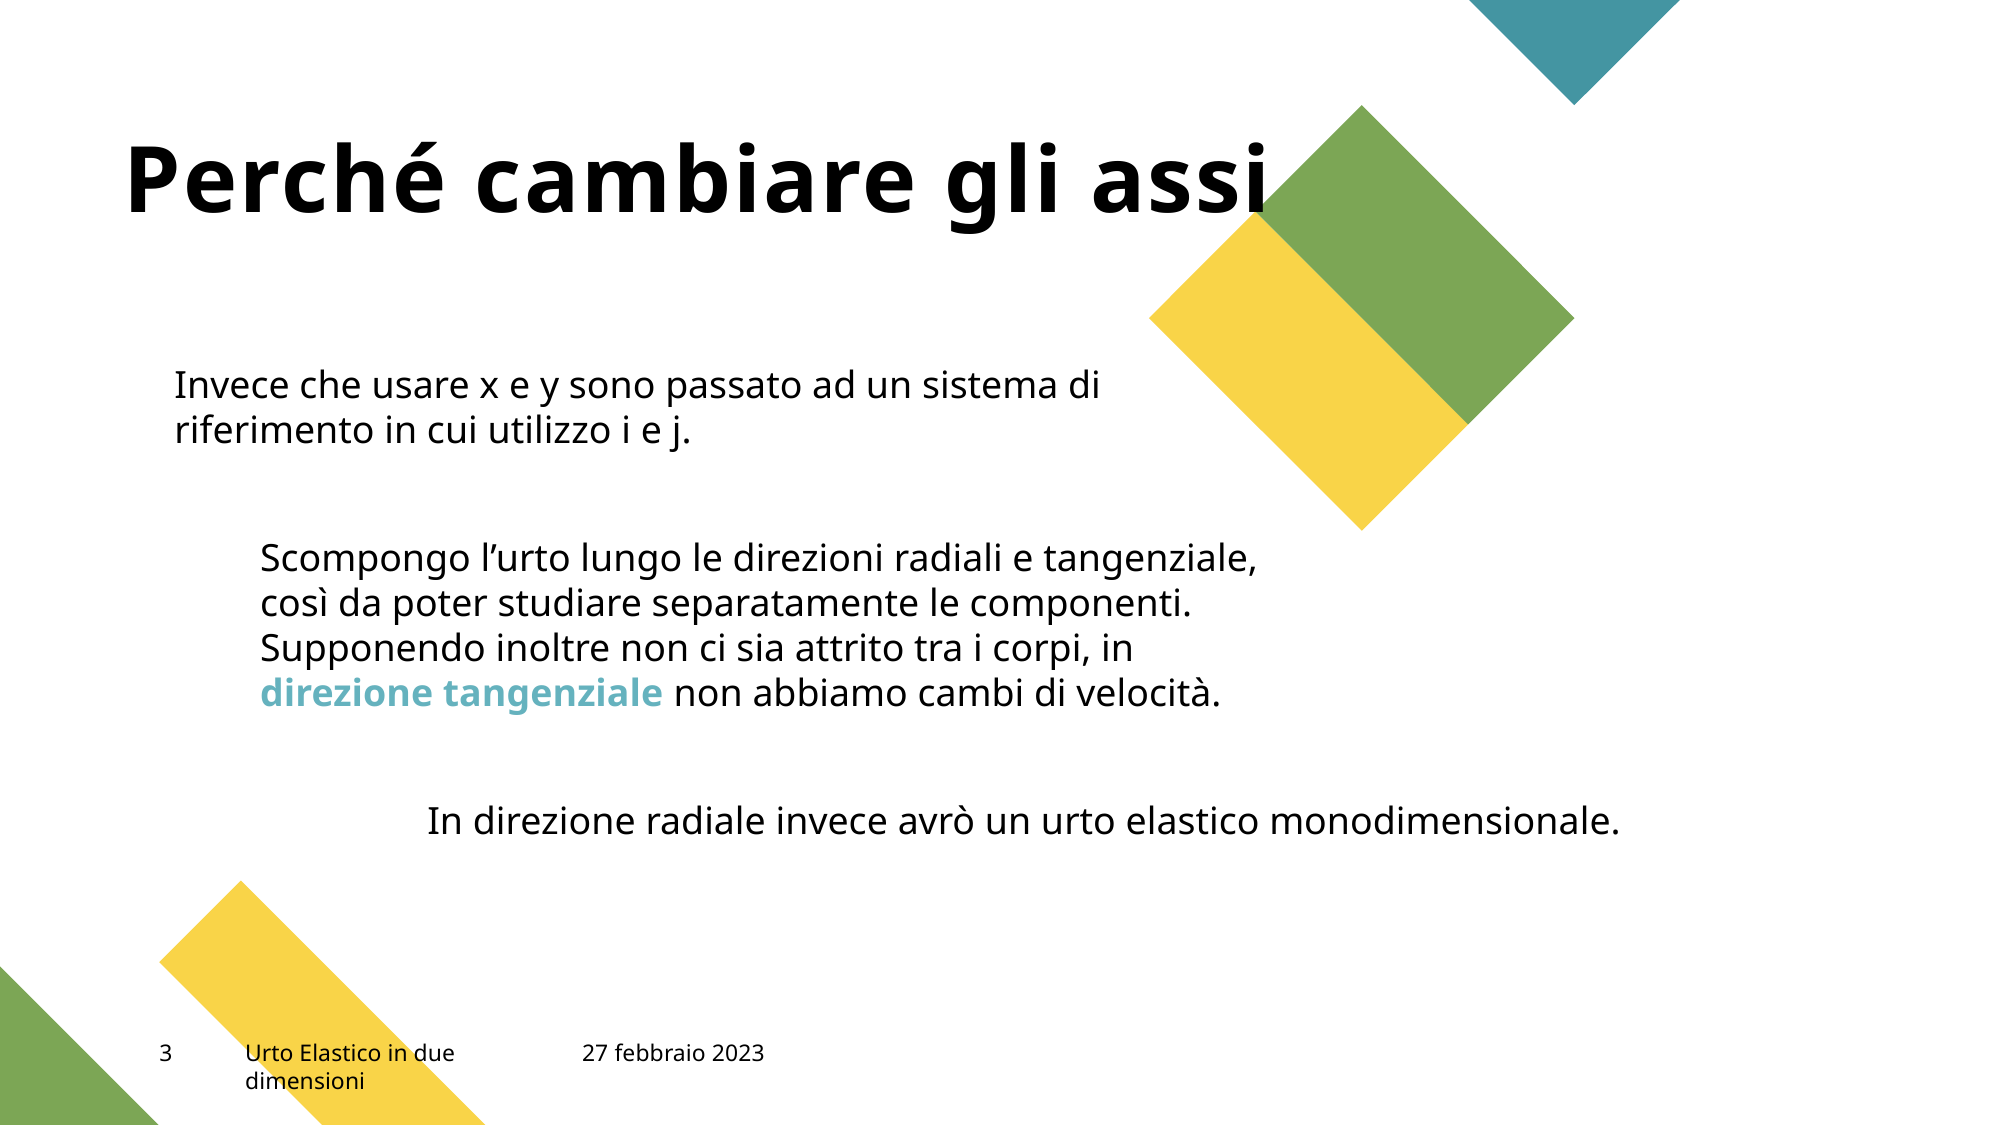

# Perché cambiare gli assi
Invece che usare x e y sono passato ad un sistema di riferimento in cui utilizzo i e j.
Scompongo l’urto lungo le direzioni radiali e tangenziale, così da poter studiare separatamente le componenti.
Supponendo inoltre non ci sia attrito tra i corpi, in direzione tangenziale non abbiamo cambi di velocità.
In direzione radiale invece avrò un urto elastico monodimensionale.
Urto Elastico in due dimensioni
27 febbraio 2023